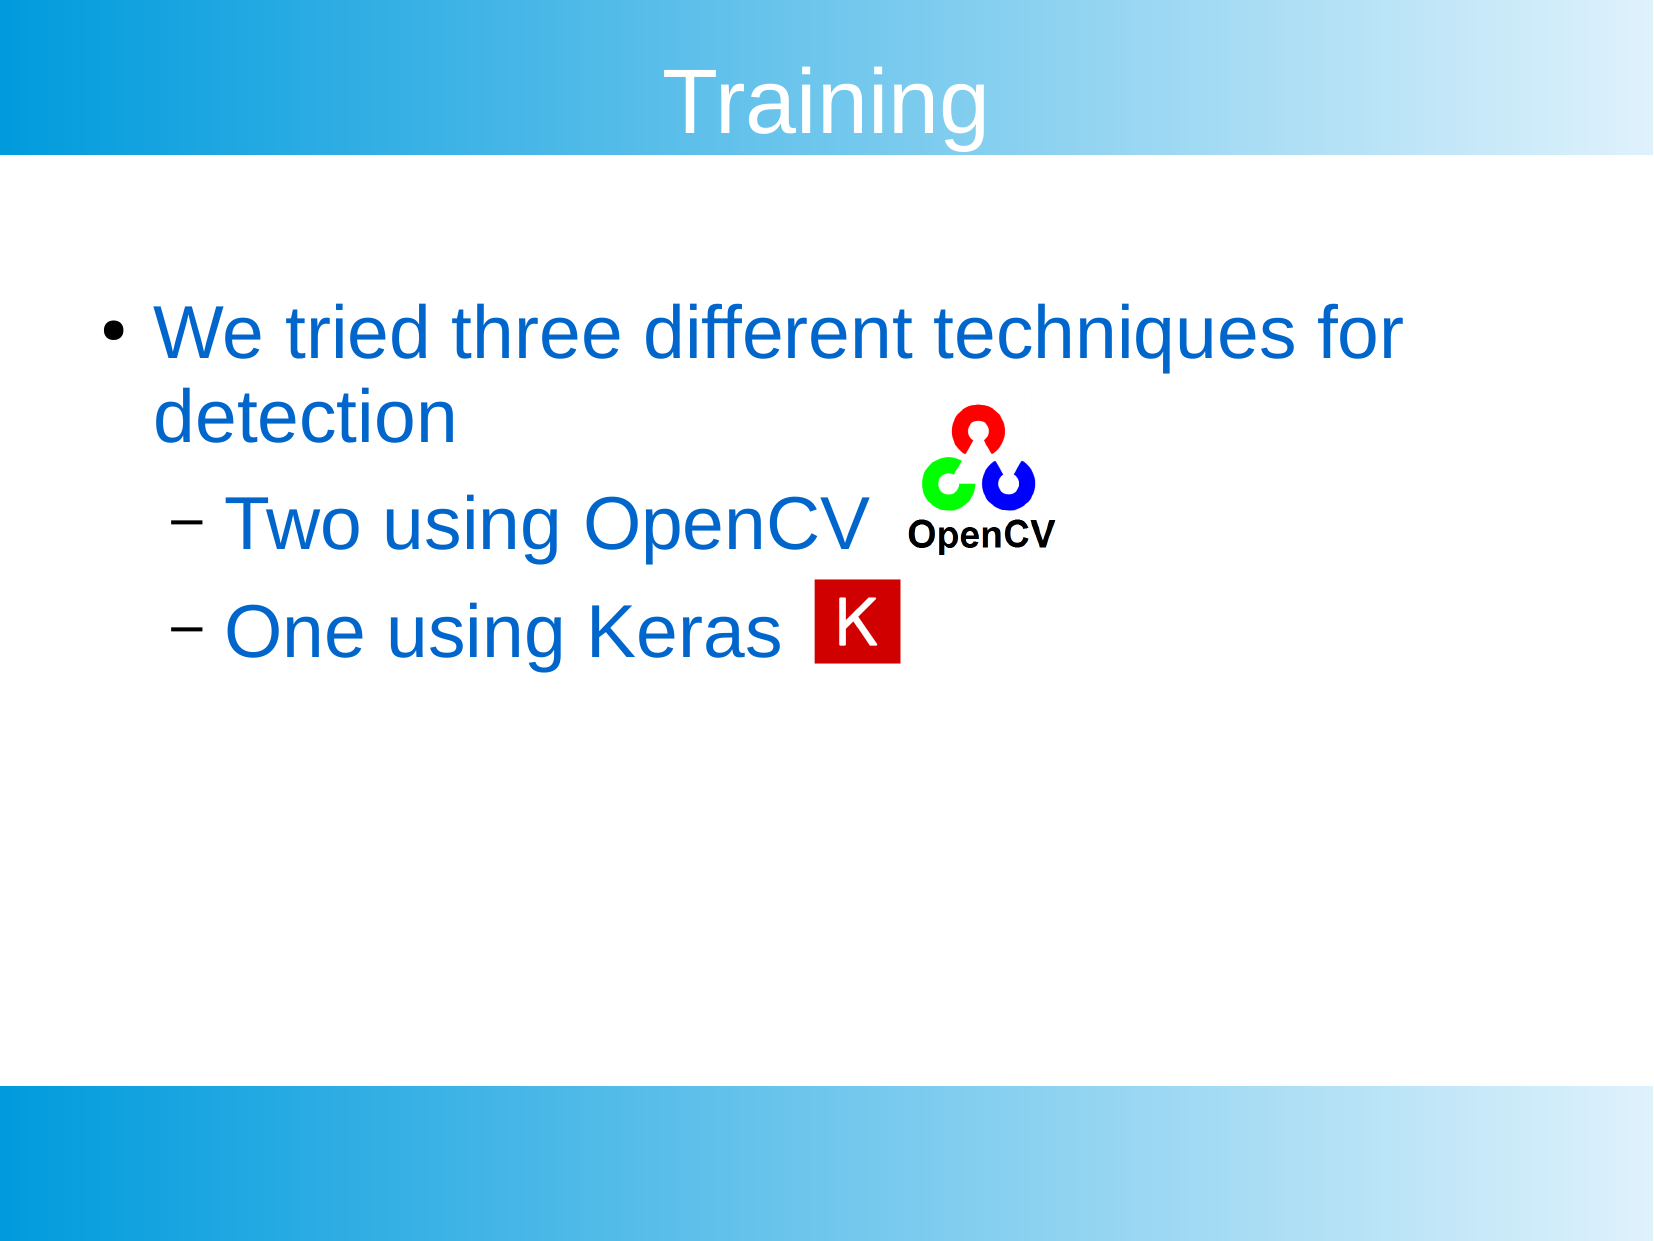

# Training
We tried three different techniques for detection
Two using OpenCV
One using Keras